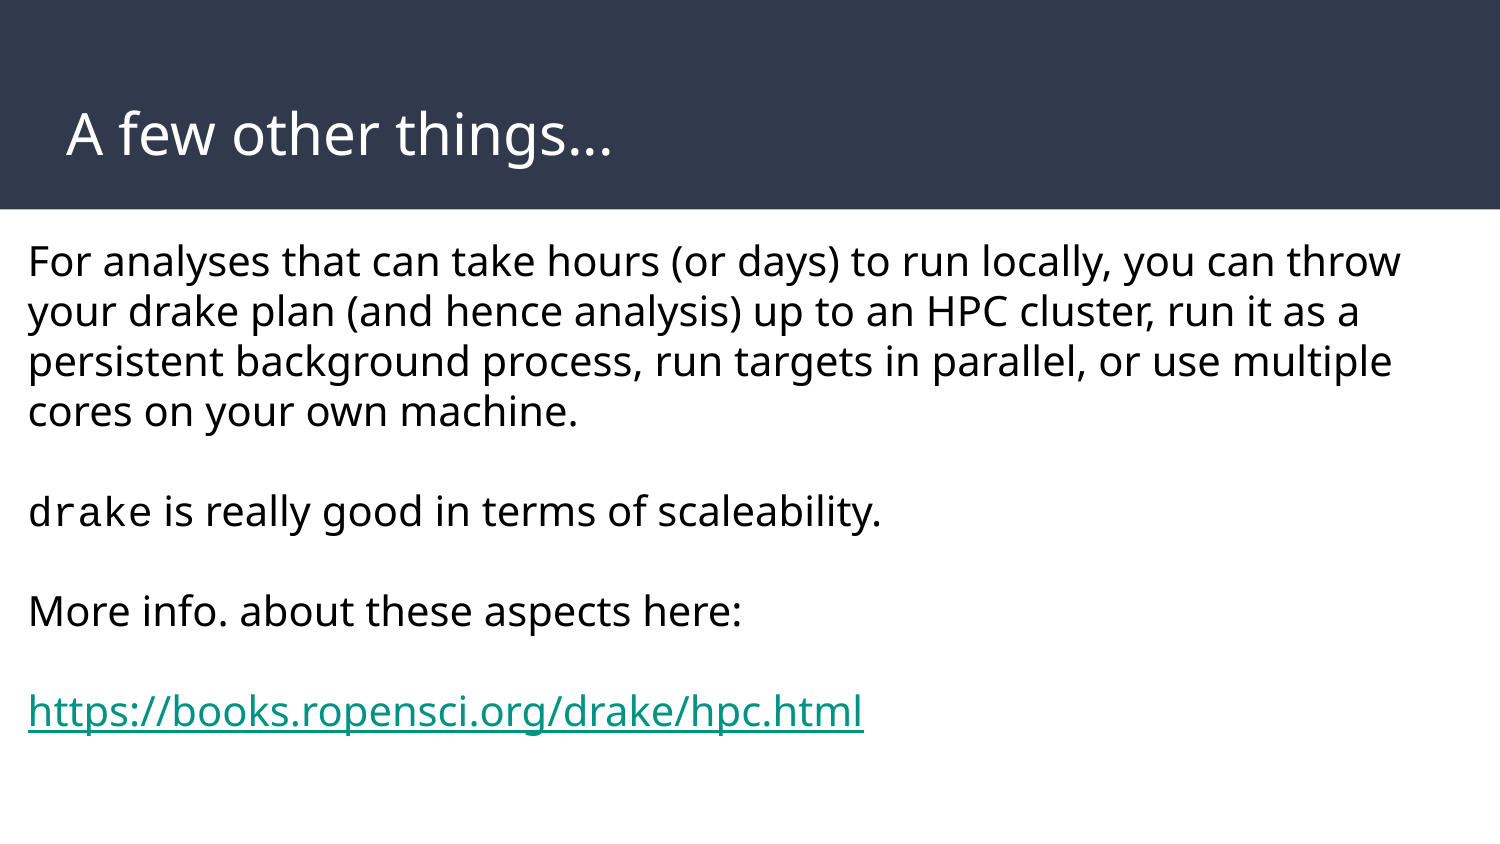

# A few other things...
For analyses that can take hours (or days) to run locally, you can throw your drake plan (and hence analysis) up to an HPC cluster, run it as a persistent background process, run targets in parallel, or use multiple cores on your own machine.
drake is really good in terms of scaleability.
More info. about these aspects here:
https://books.ropensci.org/drake/hpc.html